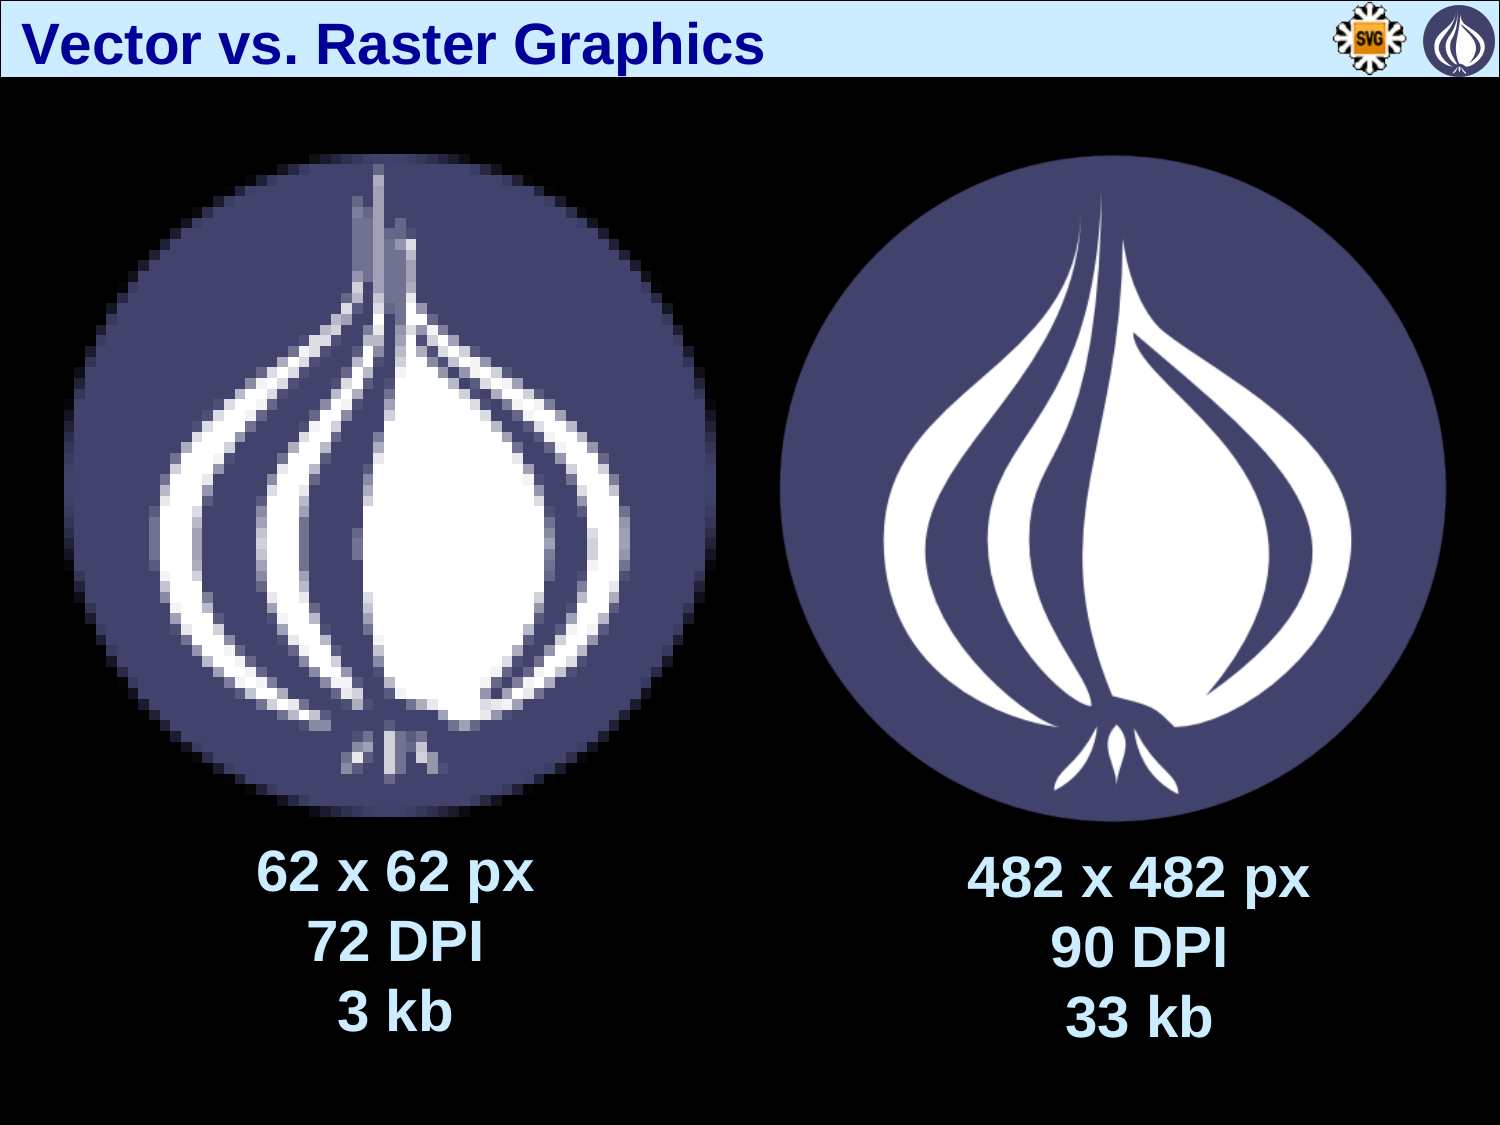

Vector vs. Raster Graphics
62 x 62 px
72 DPI
3 kb
482 x 482 px
90 DPI
33 kb